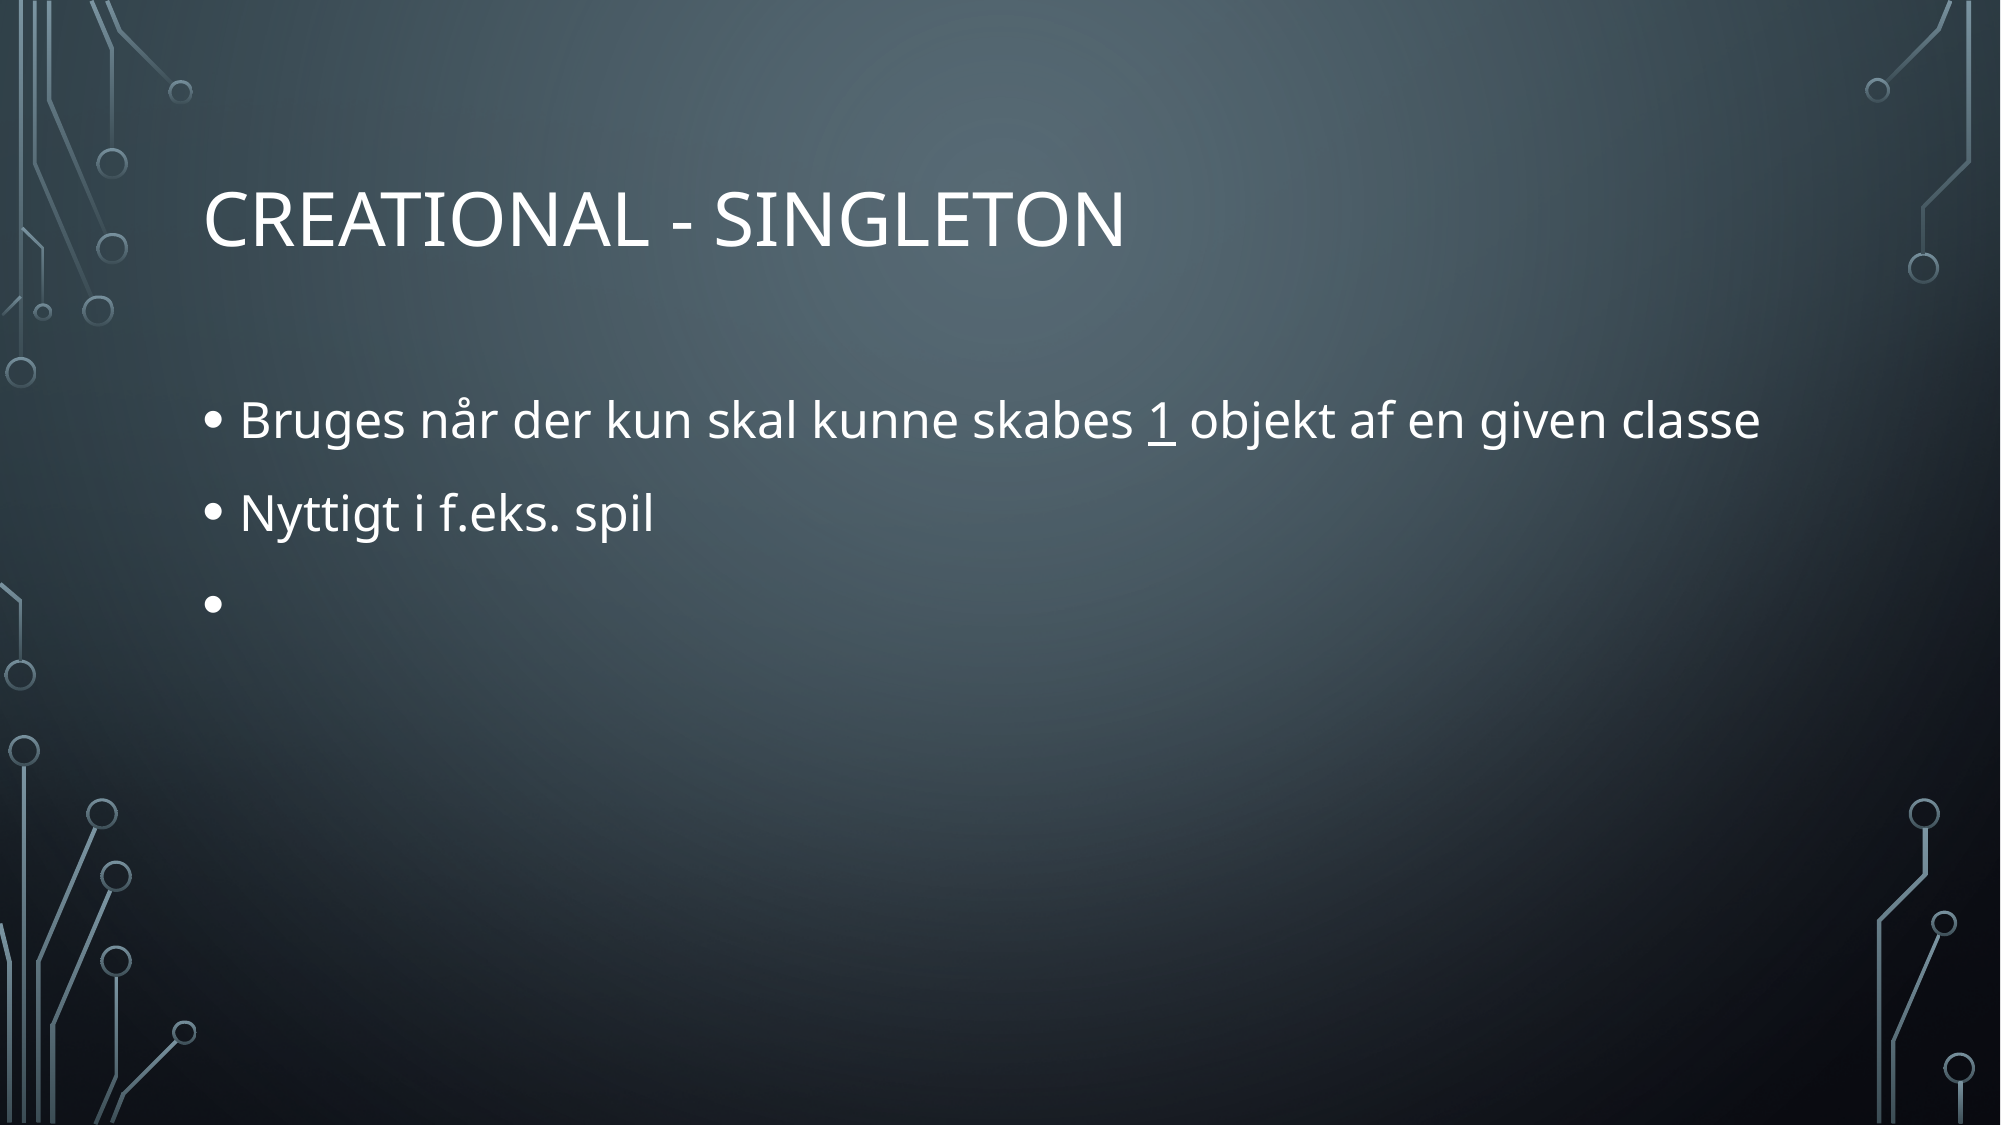

# Creational - Singleton
Bruges når der kun skal kunne skabes 1 objekt af en given classe
Nyttigt i f.eks. spil